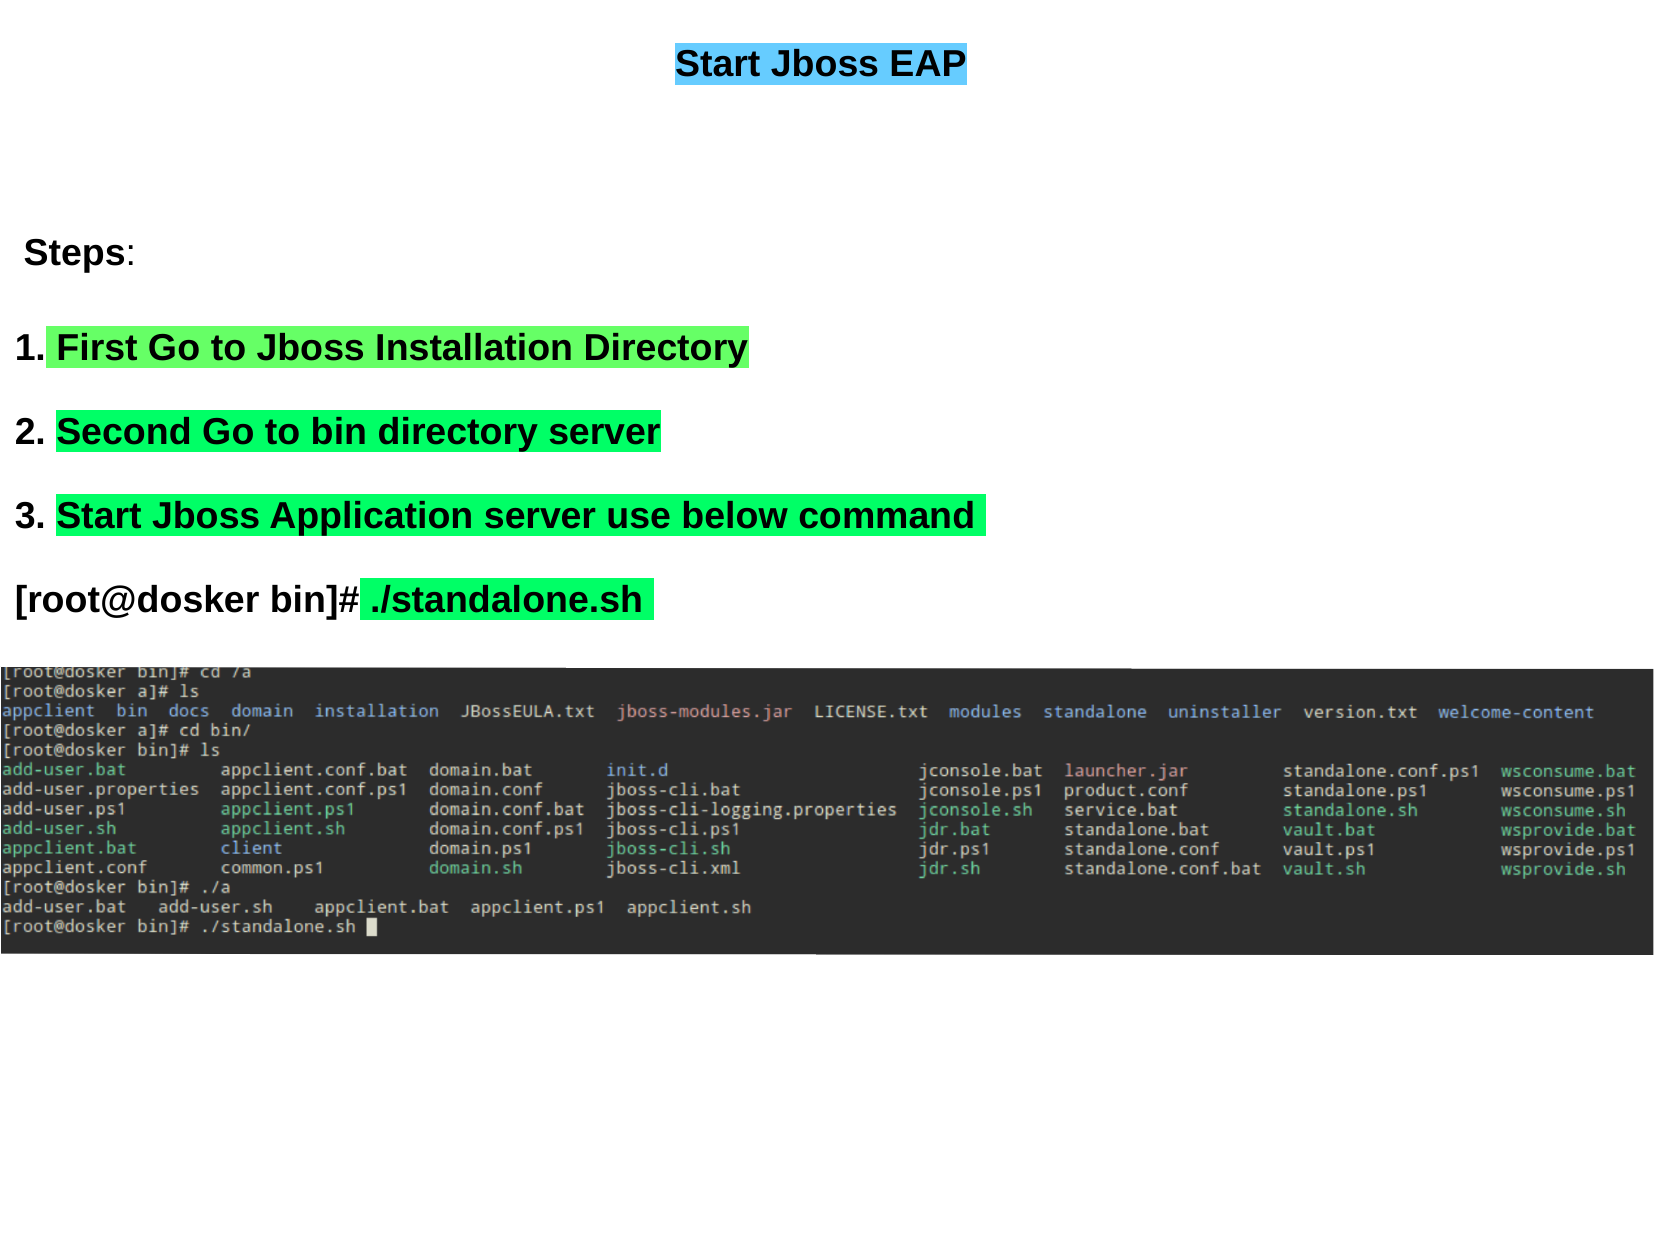

Start Jboss EAP
Steps:
1. First Go to Jboss Installation Directory
2. Second Go to bin directory server
3. Start Jboss Application server use below command
[root@dosker bin]# ./standalone.sh